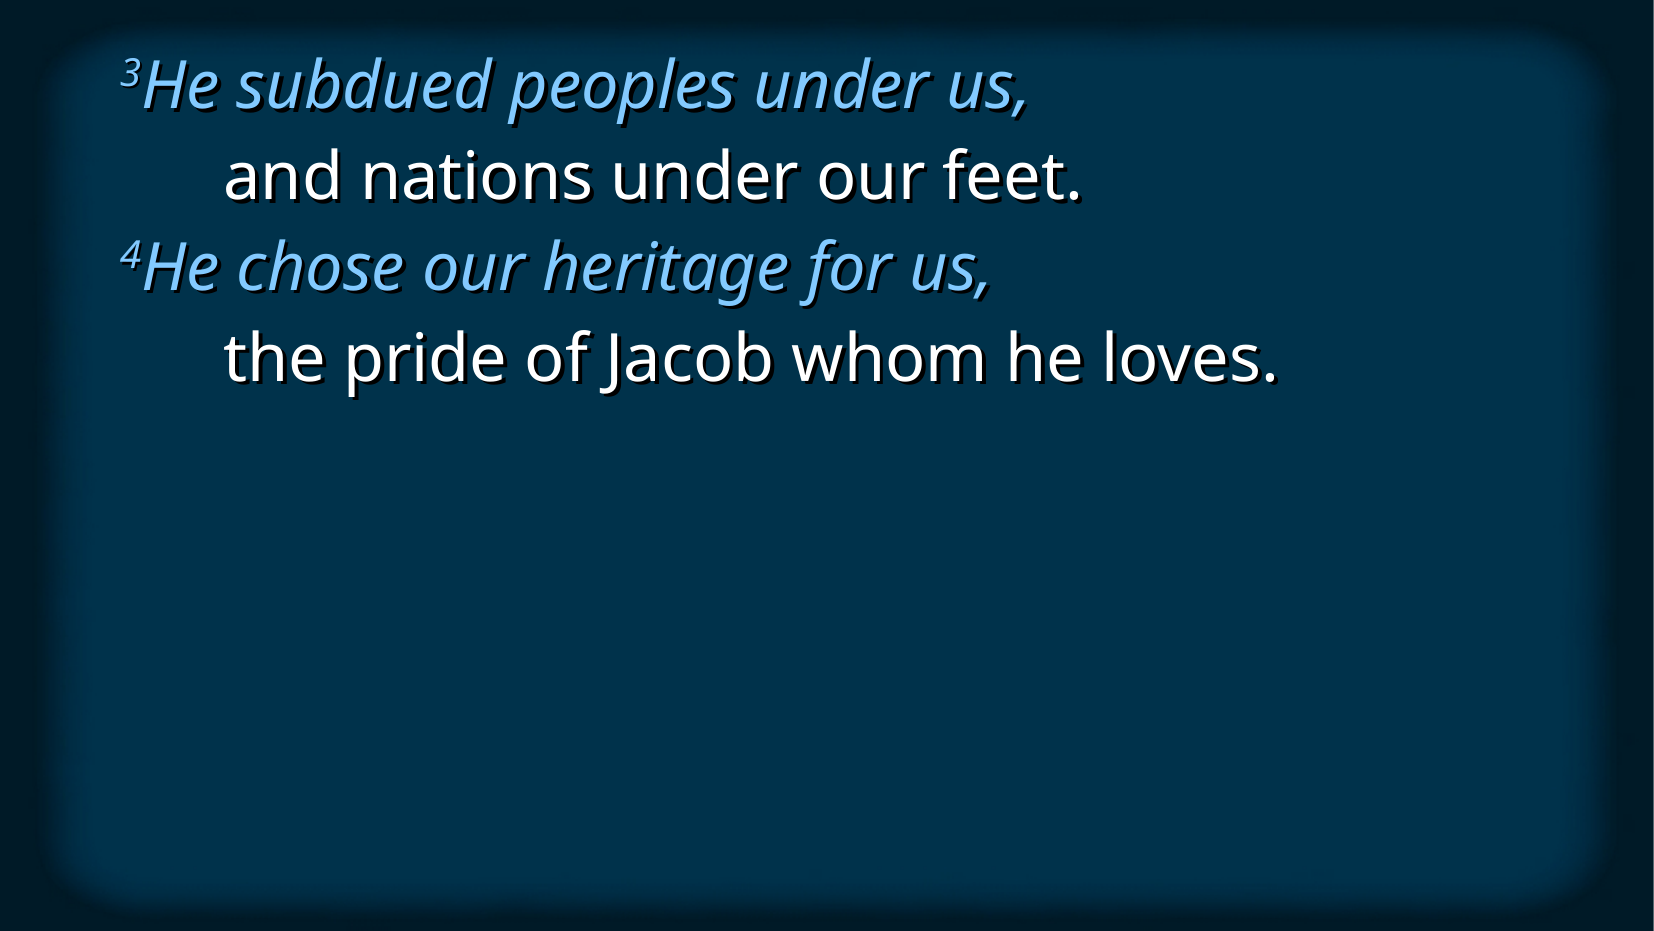

3He subdued peoples under us,
 and nations under our feet.
4He chose our heritage for us,
 the pride of Jacob whom he loves.